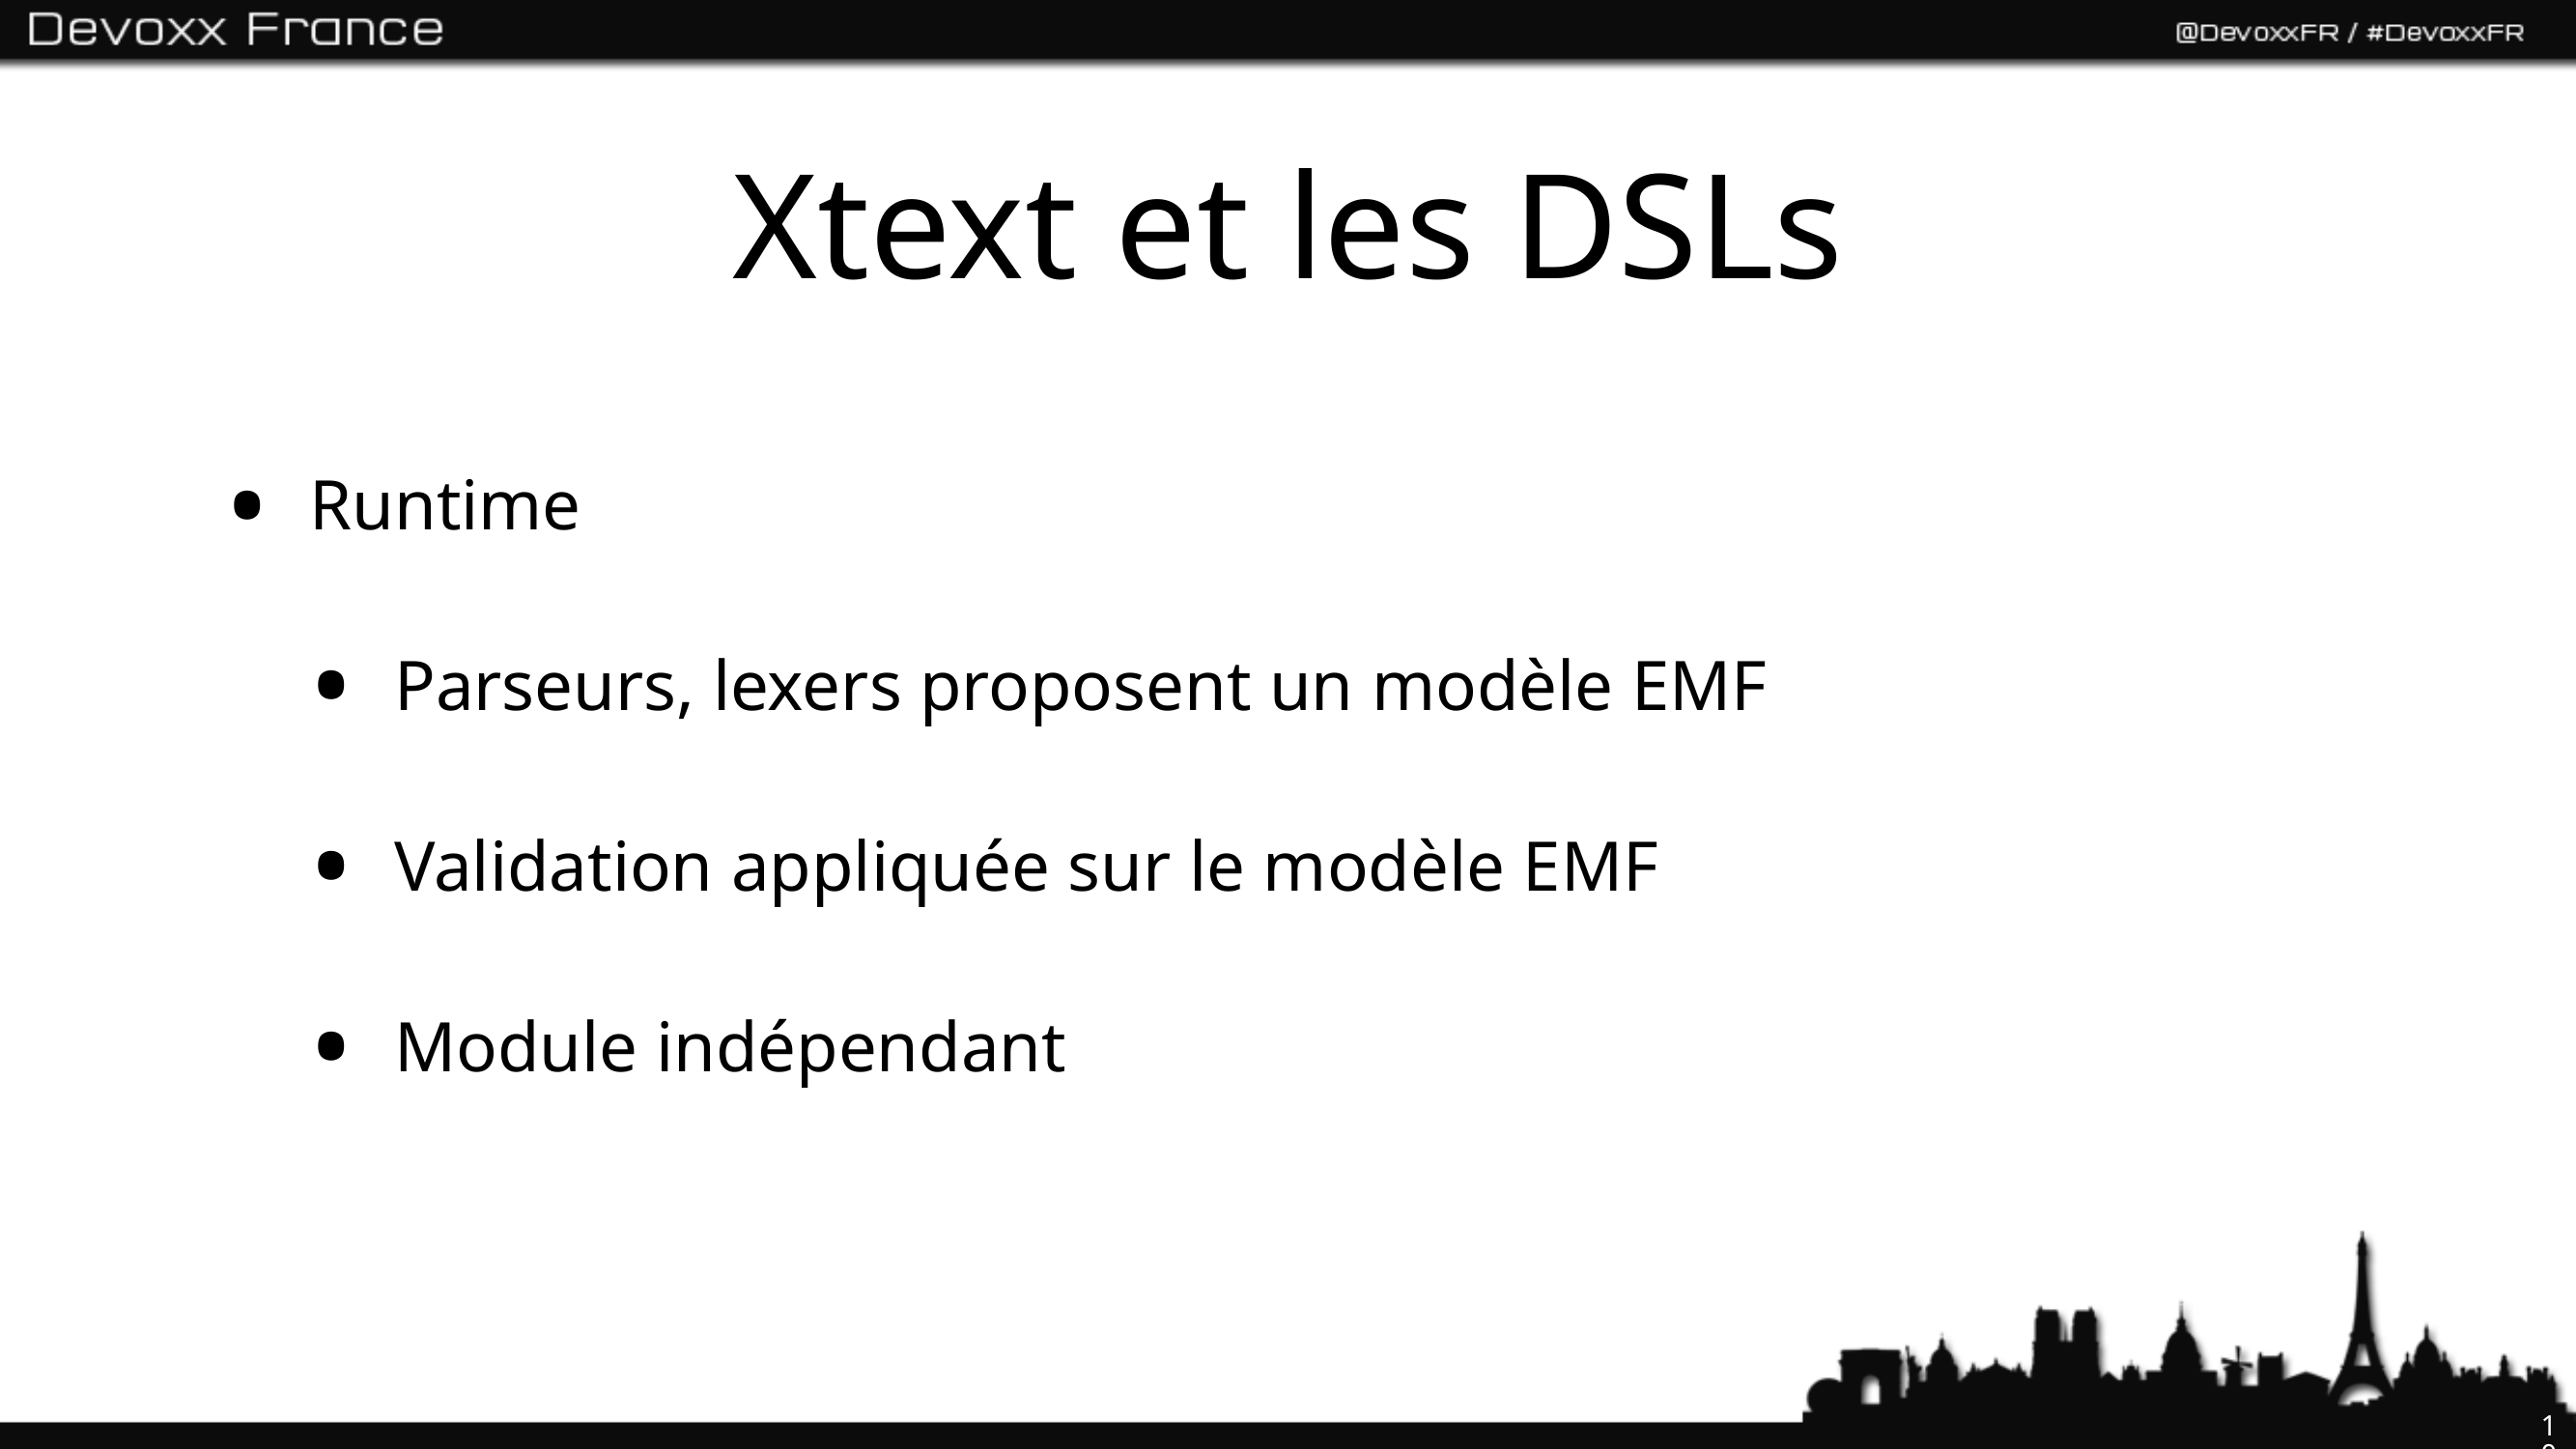

# Xtext et les DSLs
Runtime
Parseurs, lexers proposent un modèle EMF
Validation appliquée sur le modèle EMF
Module indépendant
10